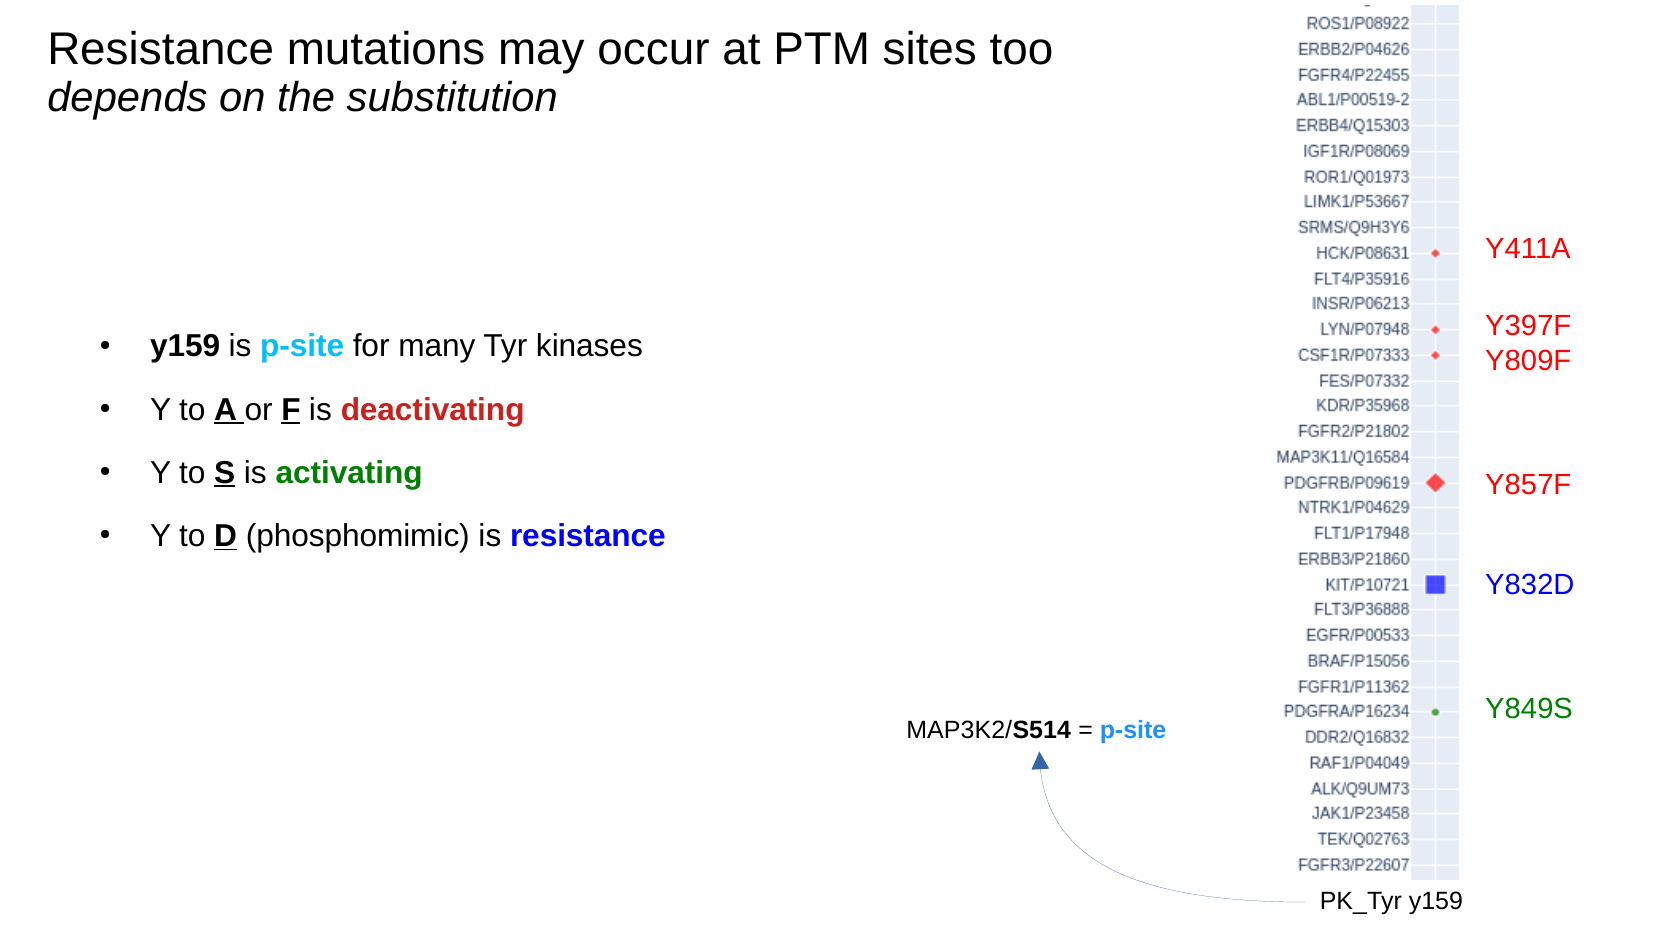

Resistance mutations may occur at PTM sites too
depends on the substitution
Y411A
# y159 is p-site for many Tyr kinases
Y to A or F is deactivating
Y to S is activating
Y to D (phosphomimic) is resistance
Y397F
Y809F
Y857F
Y832D
Y849S
MAP3K2/S514 = p-site
PK_Tyr y159